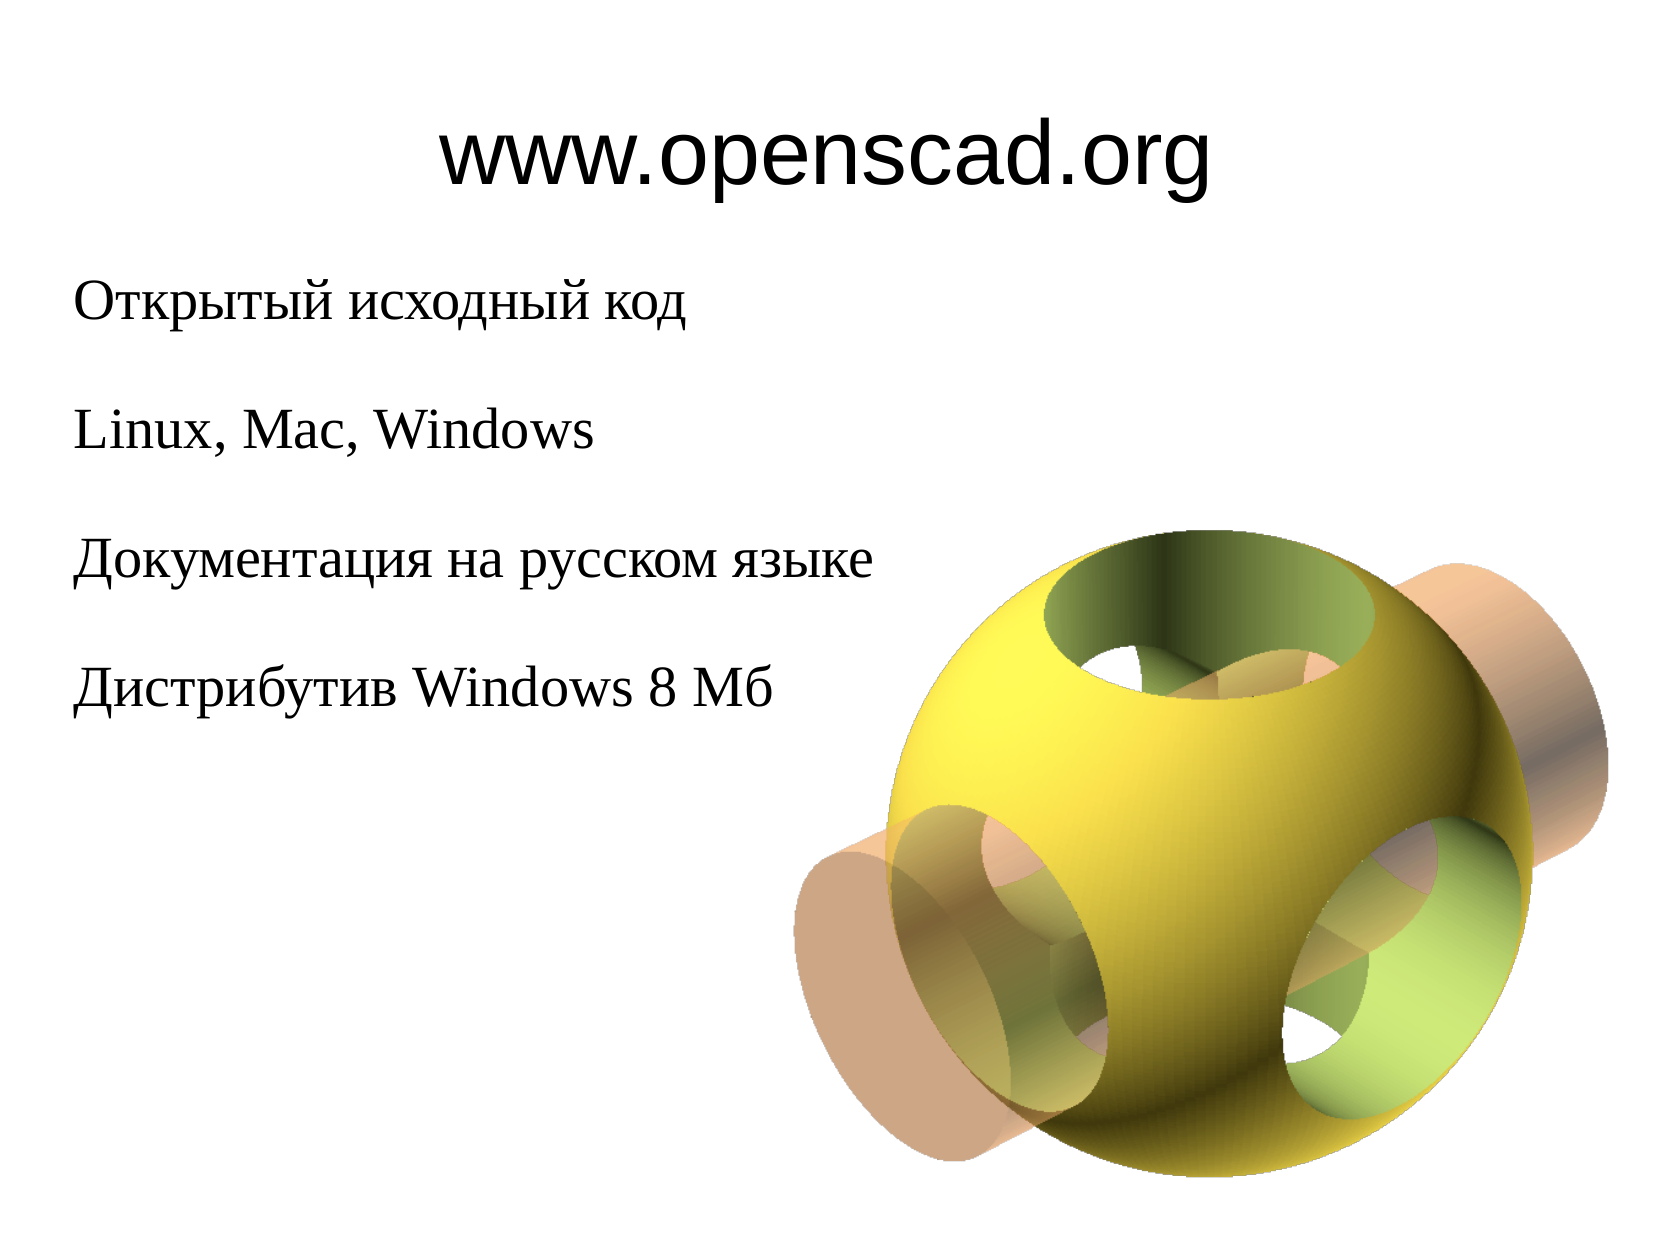

# www.openscad.org
Открытый исходный код
Linux, Mac, Windows
Документация на русском языке
Дистрибутив Windows 8 Мб